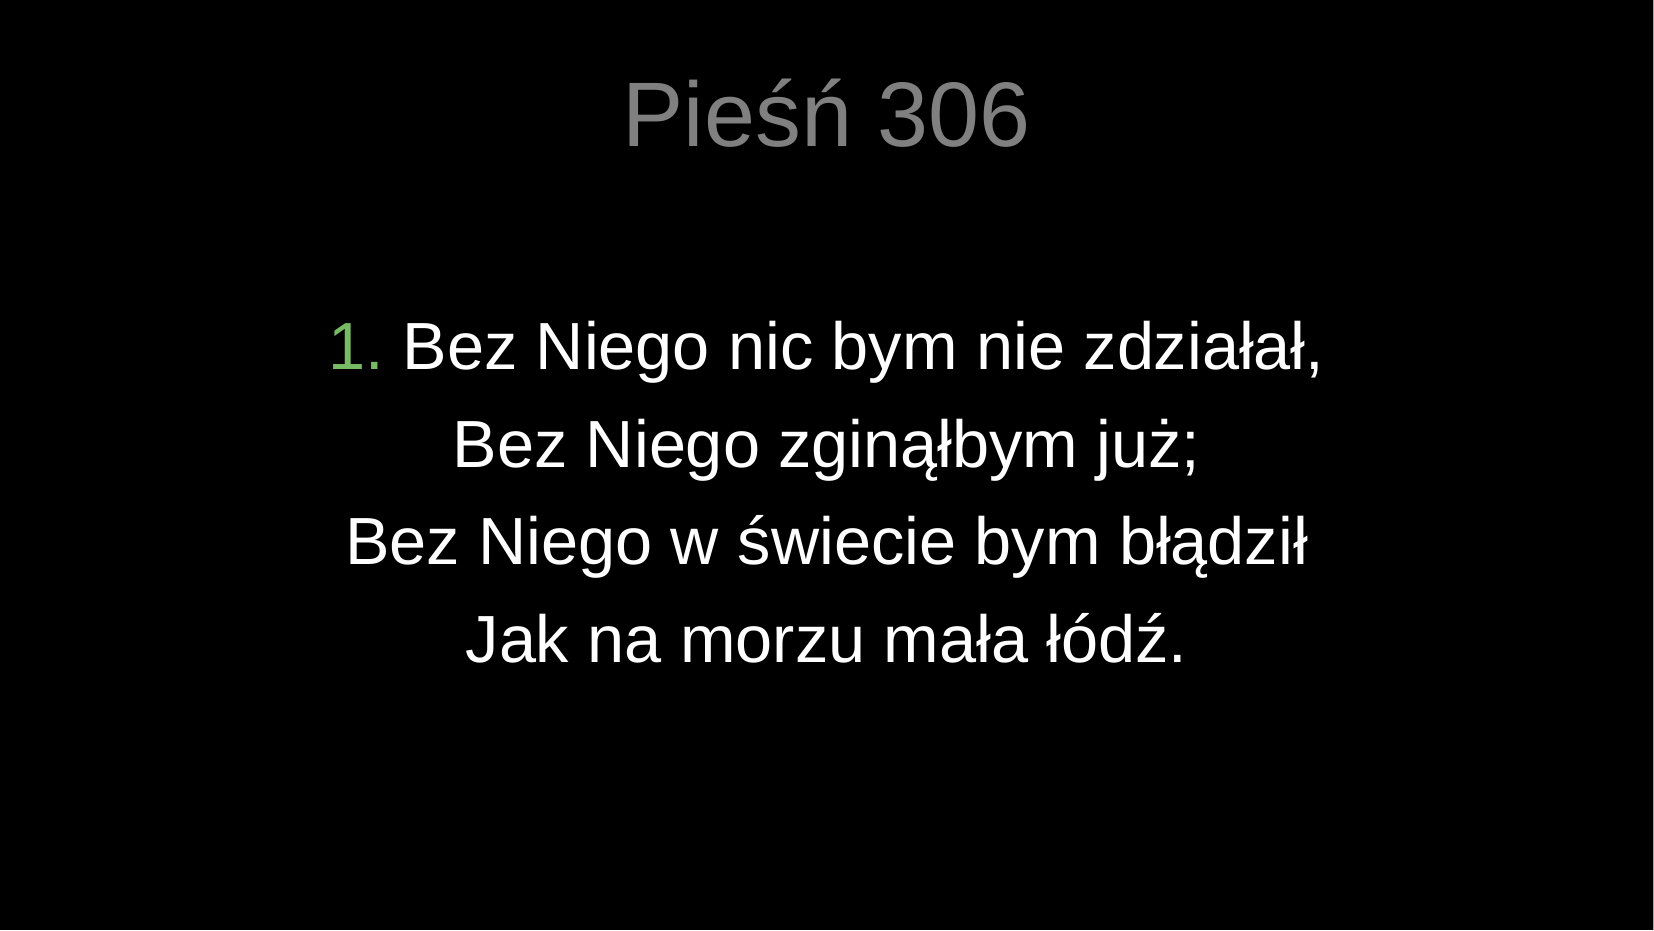

# Pieśń 306
1. Bez Niego nic bym nie zdziałał,
Bez Niego zginąłbym już;
Bez Niego w świecie bym błądził
Jak na morzu mała łódź.